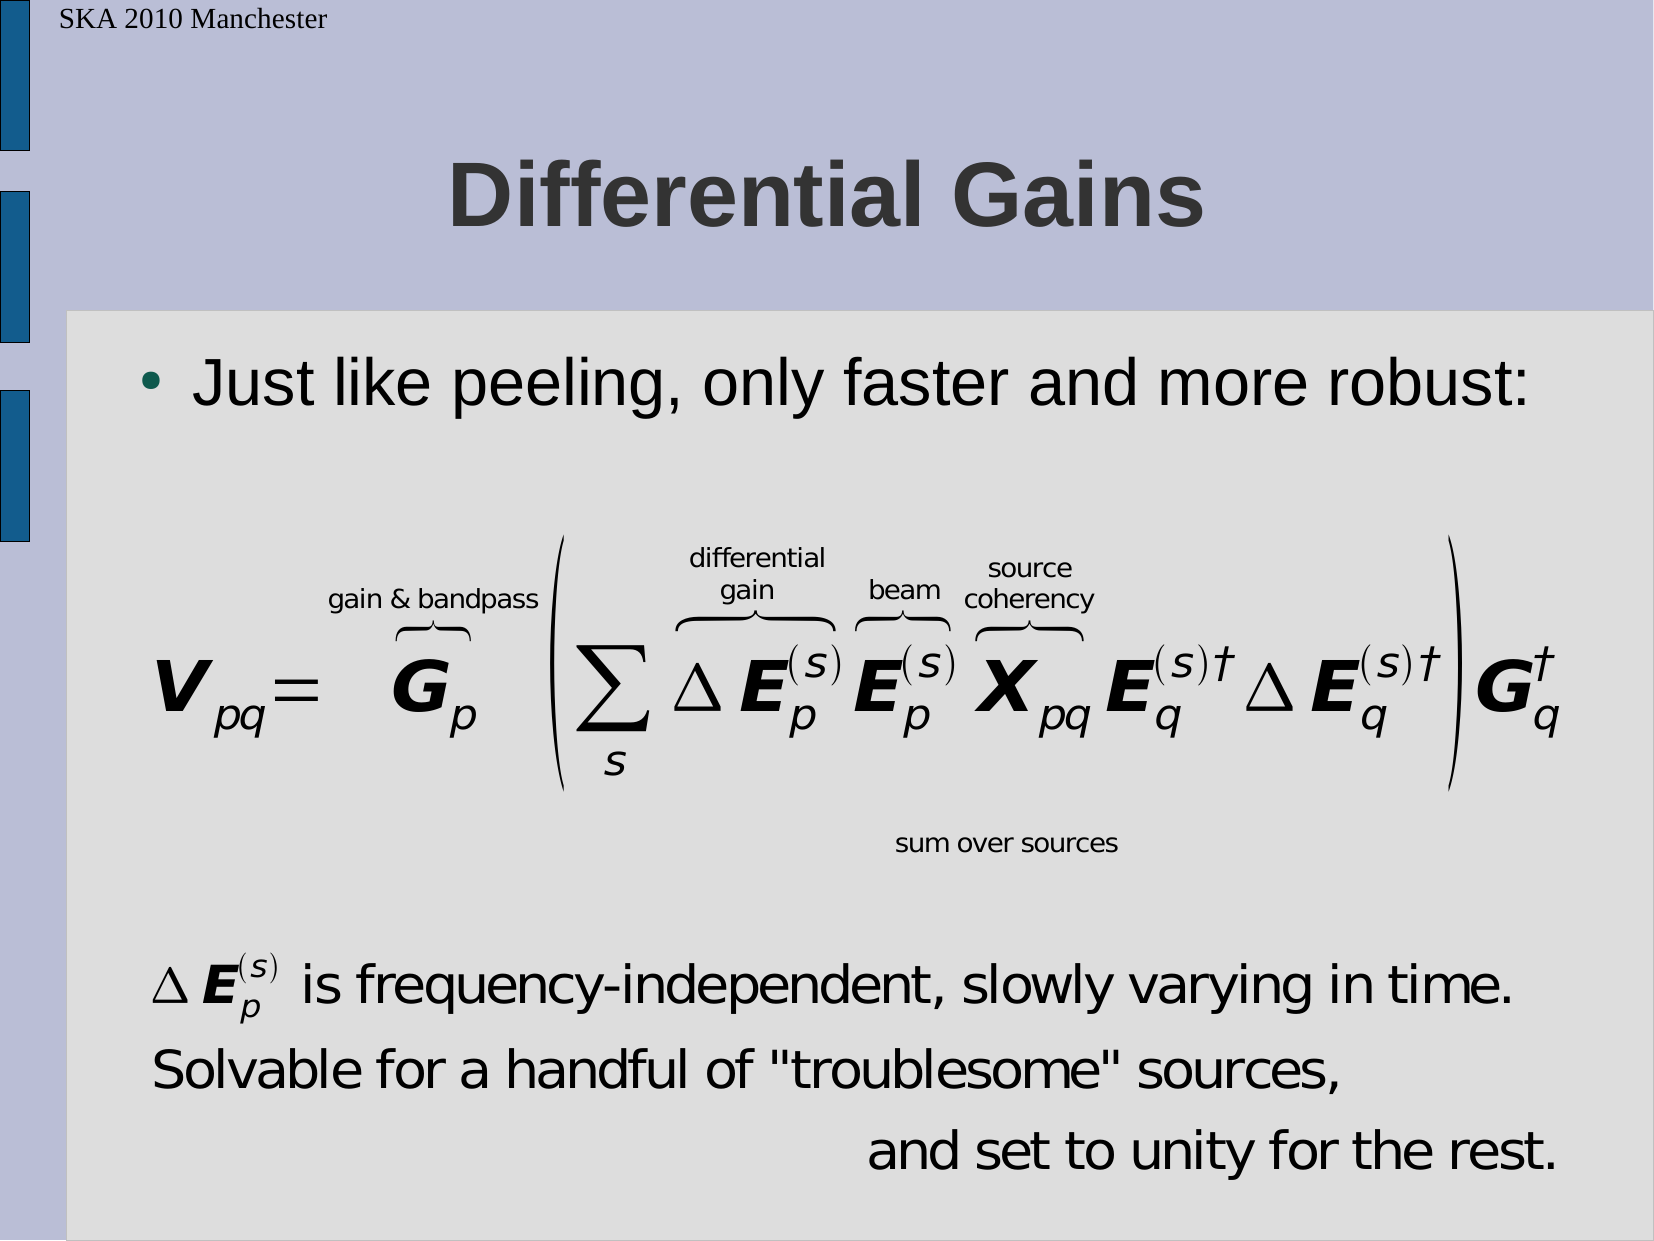

SKA 2010 Manchester
# Differential Gains
Just like peeling, only faster and more robust: